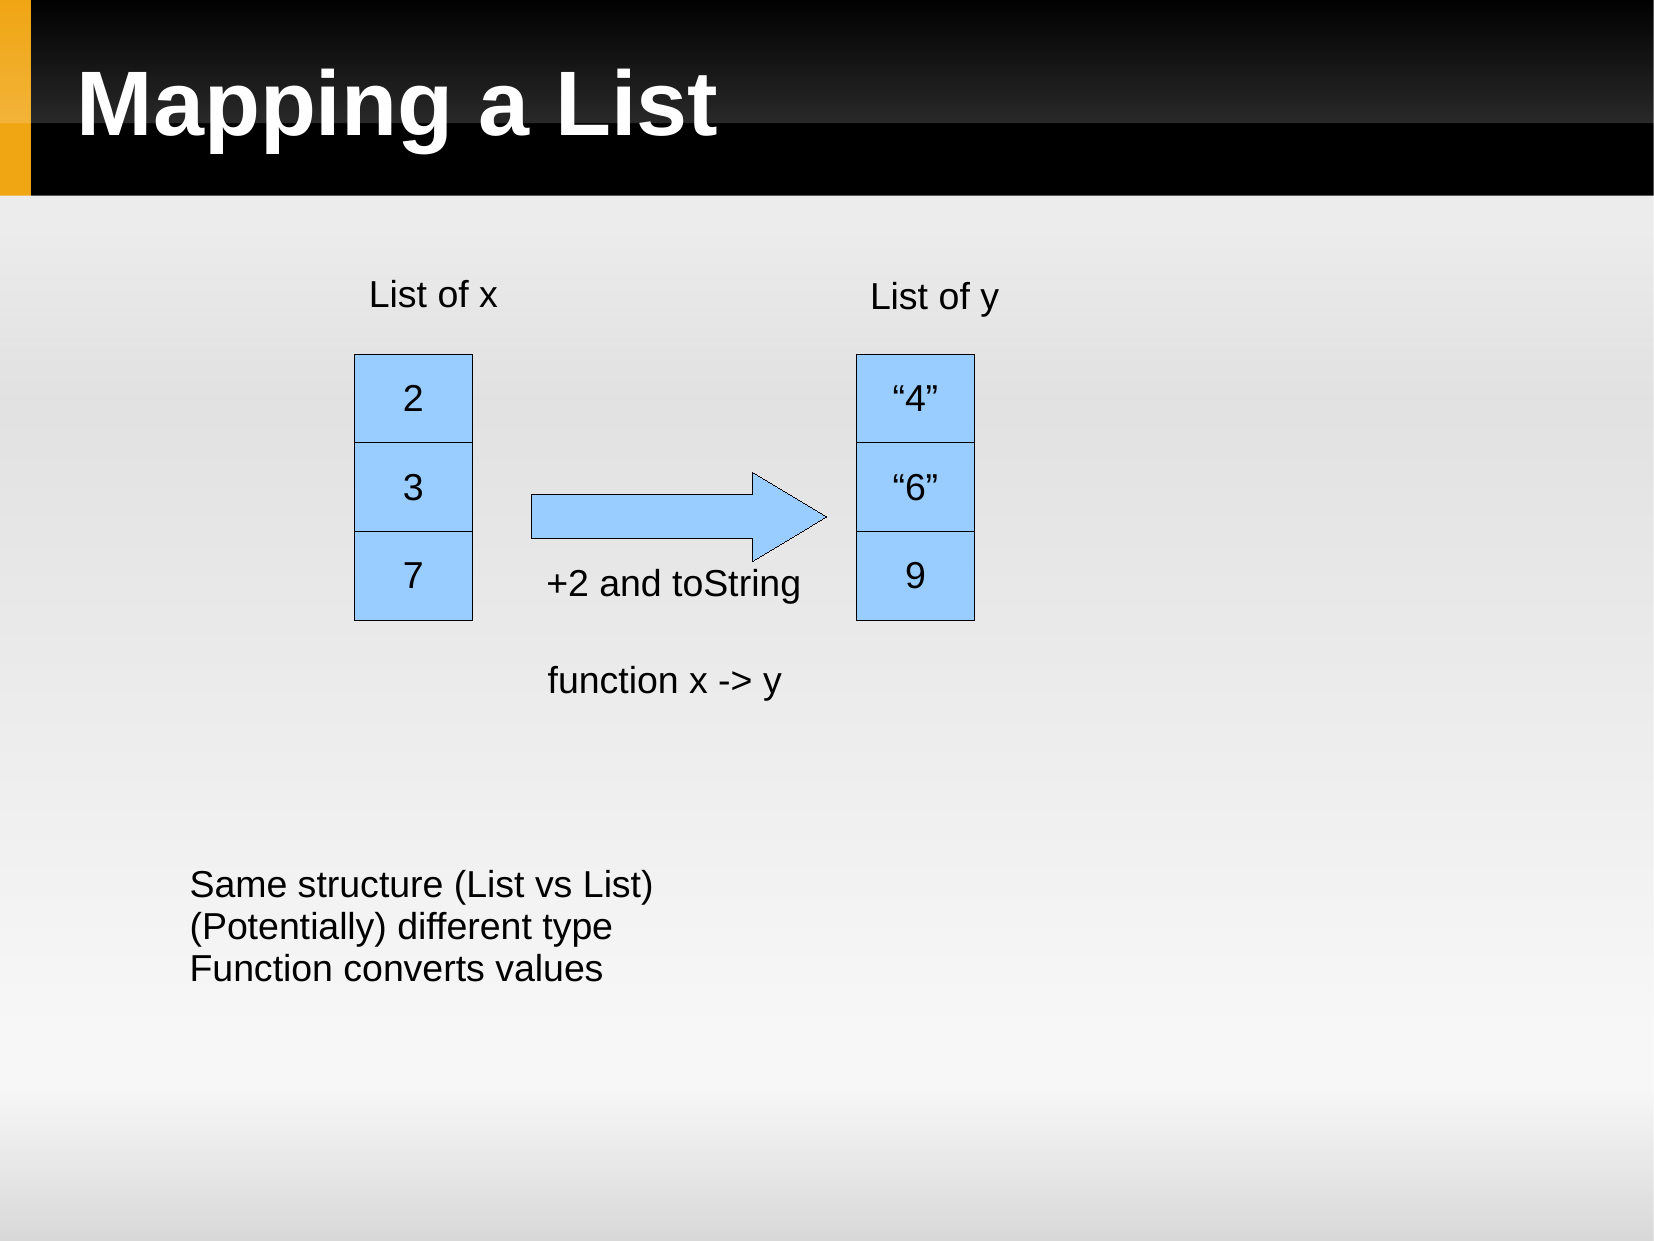

# Mapping a List
List of x
List of y
2
“4”
3
“6”
7
9
+2 and toString
function x -> y
Same structure (List vs List)
(Potentially) different type
Function converts values